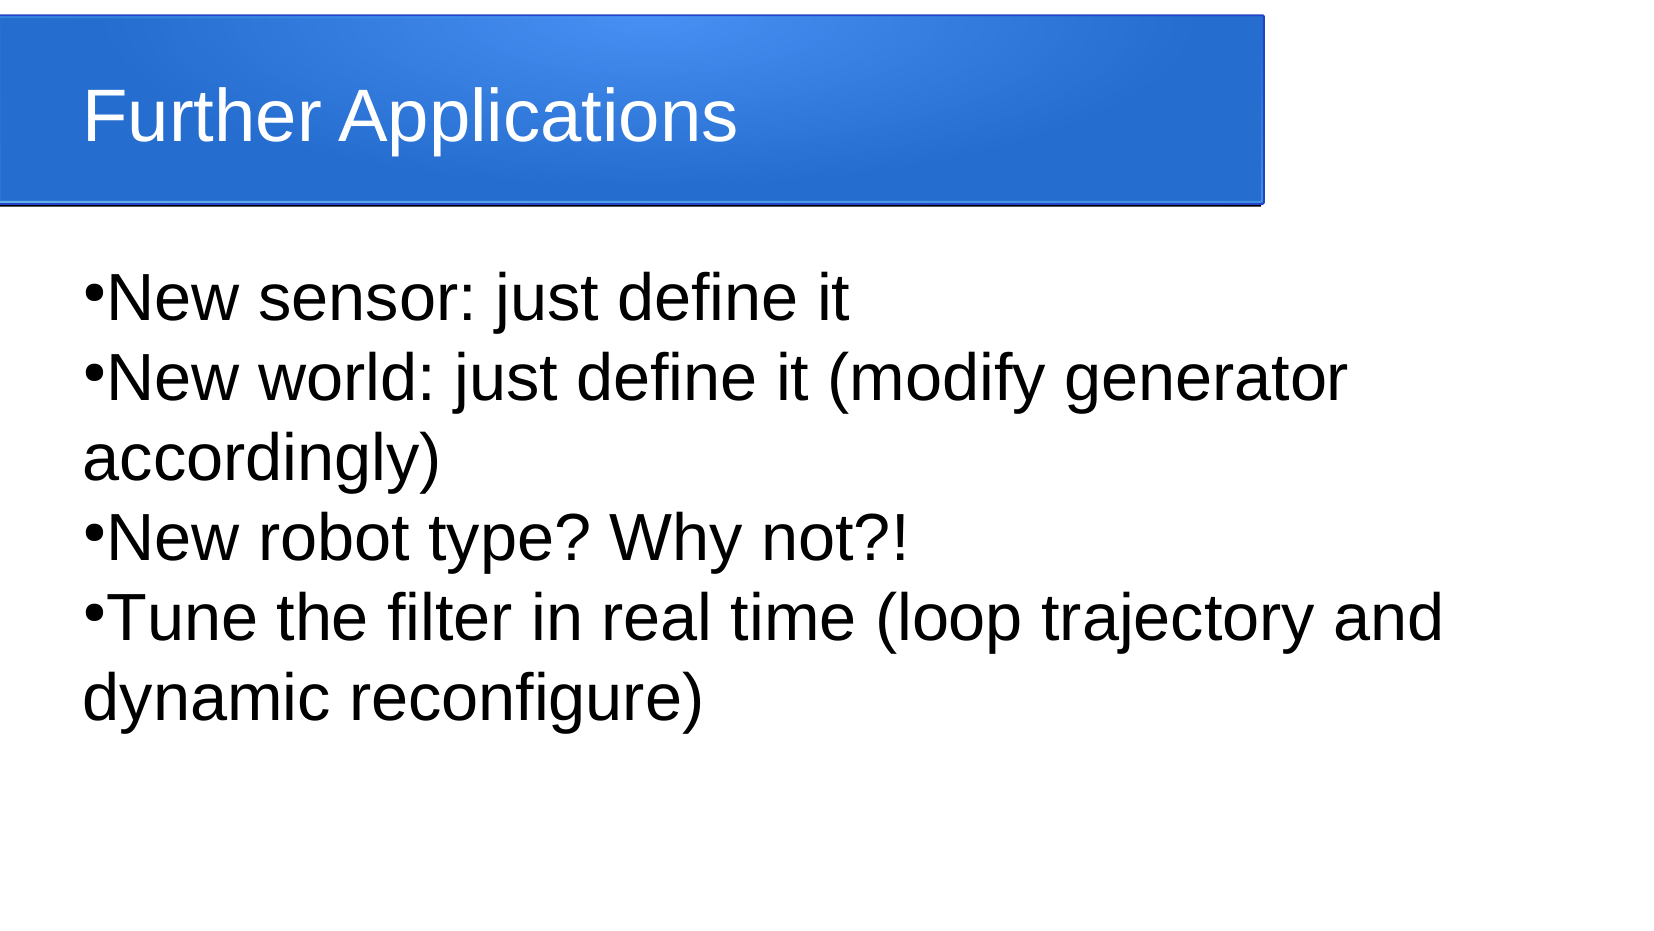

# Further Applications
New sensor: just define it
New world: just define it (modify generator accordingly)
New robot type? Why not?!
Tune the filter in real time (loop trajectory and dynamic reconfigure)